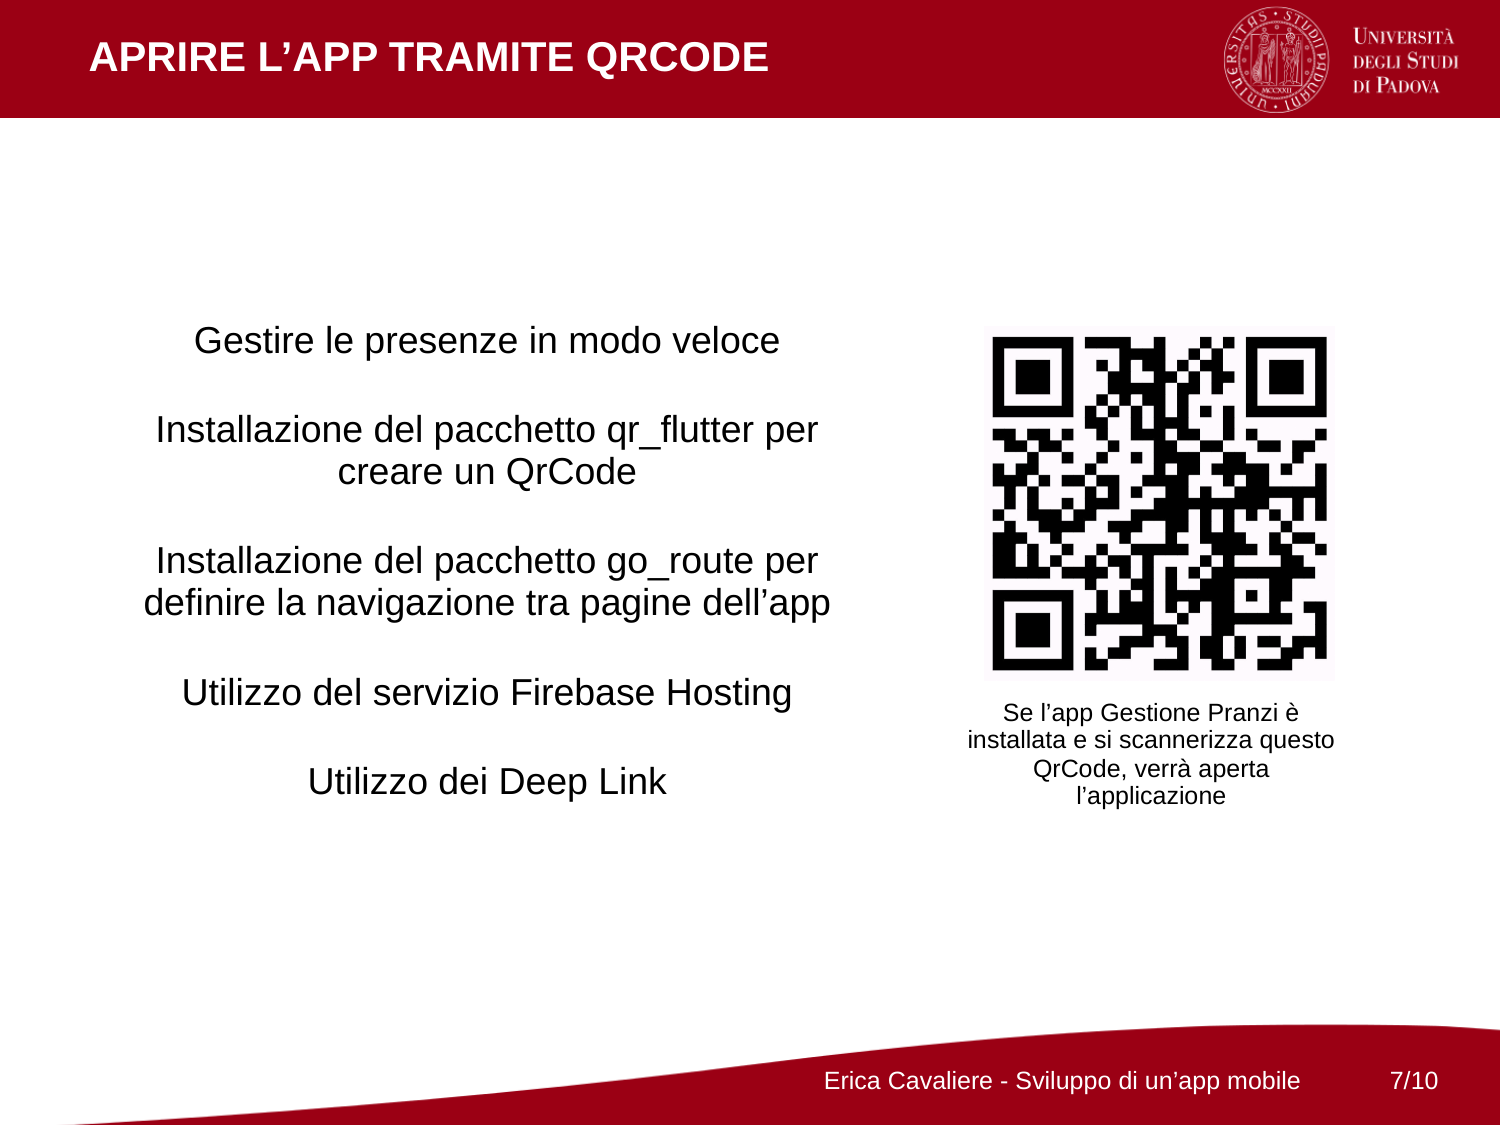

# APRIRE L’APP TRAMITE QRCODE
Gestire le presenze in modo veloce
Installazione del pacchetto qr_flutter per creare un QrCode
Installazione del pacchetto go_route per definire la navigazione tra pagine dell’app
Utilizzo del servizio Firebase Hosting
Utilizzo dei Deep Link
Se l’app Gestione Pranzi è installata e si scannerizza questo QrCode, verrà aperta l’applicazione
Erica Cavaliere - Sviluppo di un’app mobile
7/10